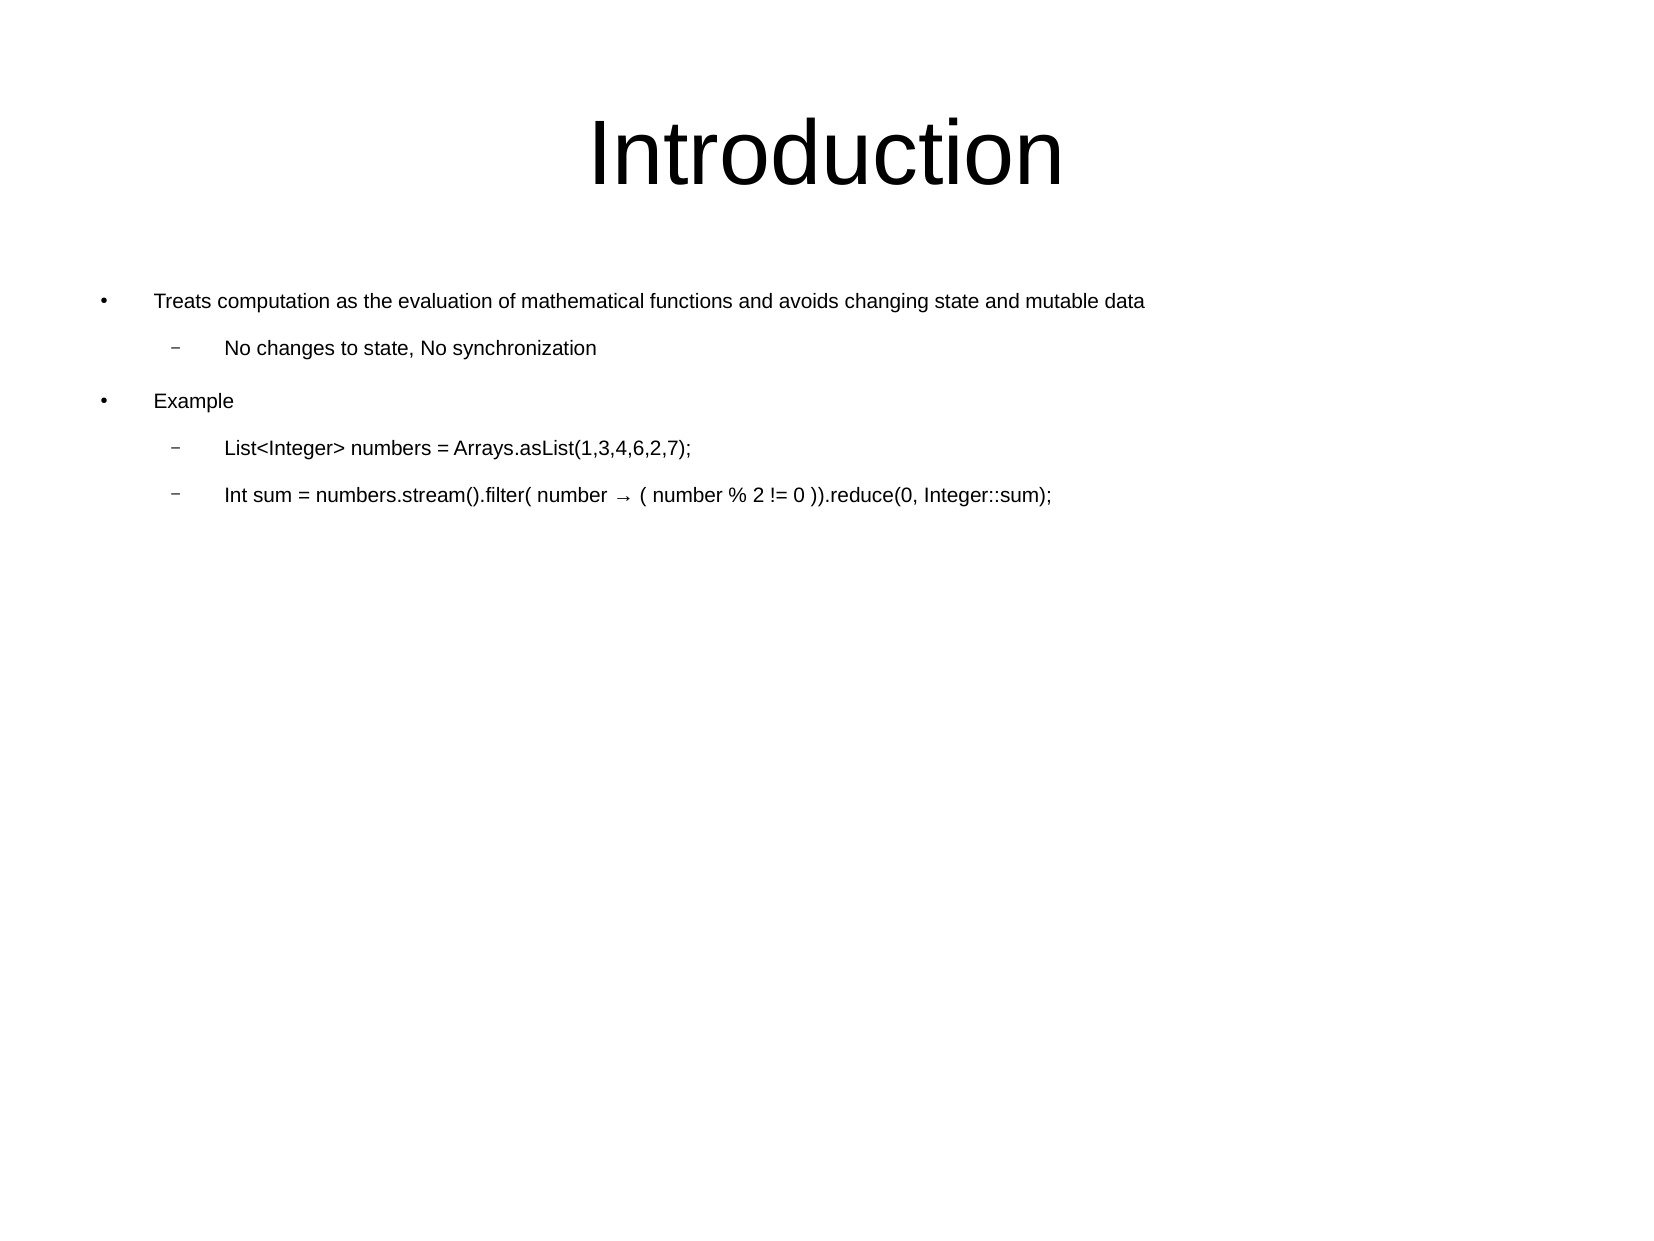

# Introduction
Treats computation as the evaluation of mathematical functions and avoids changing state and mutable data
No changes to state, No synchronization
Example
List<Integer> numbers = Arrays.asList(1,3,4,6,2,7);
Int sum = numbers.stream().filter( number → ( number % 2 != 0 )).reduce(0, Integer::sum);